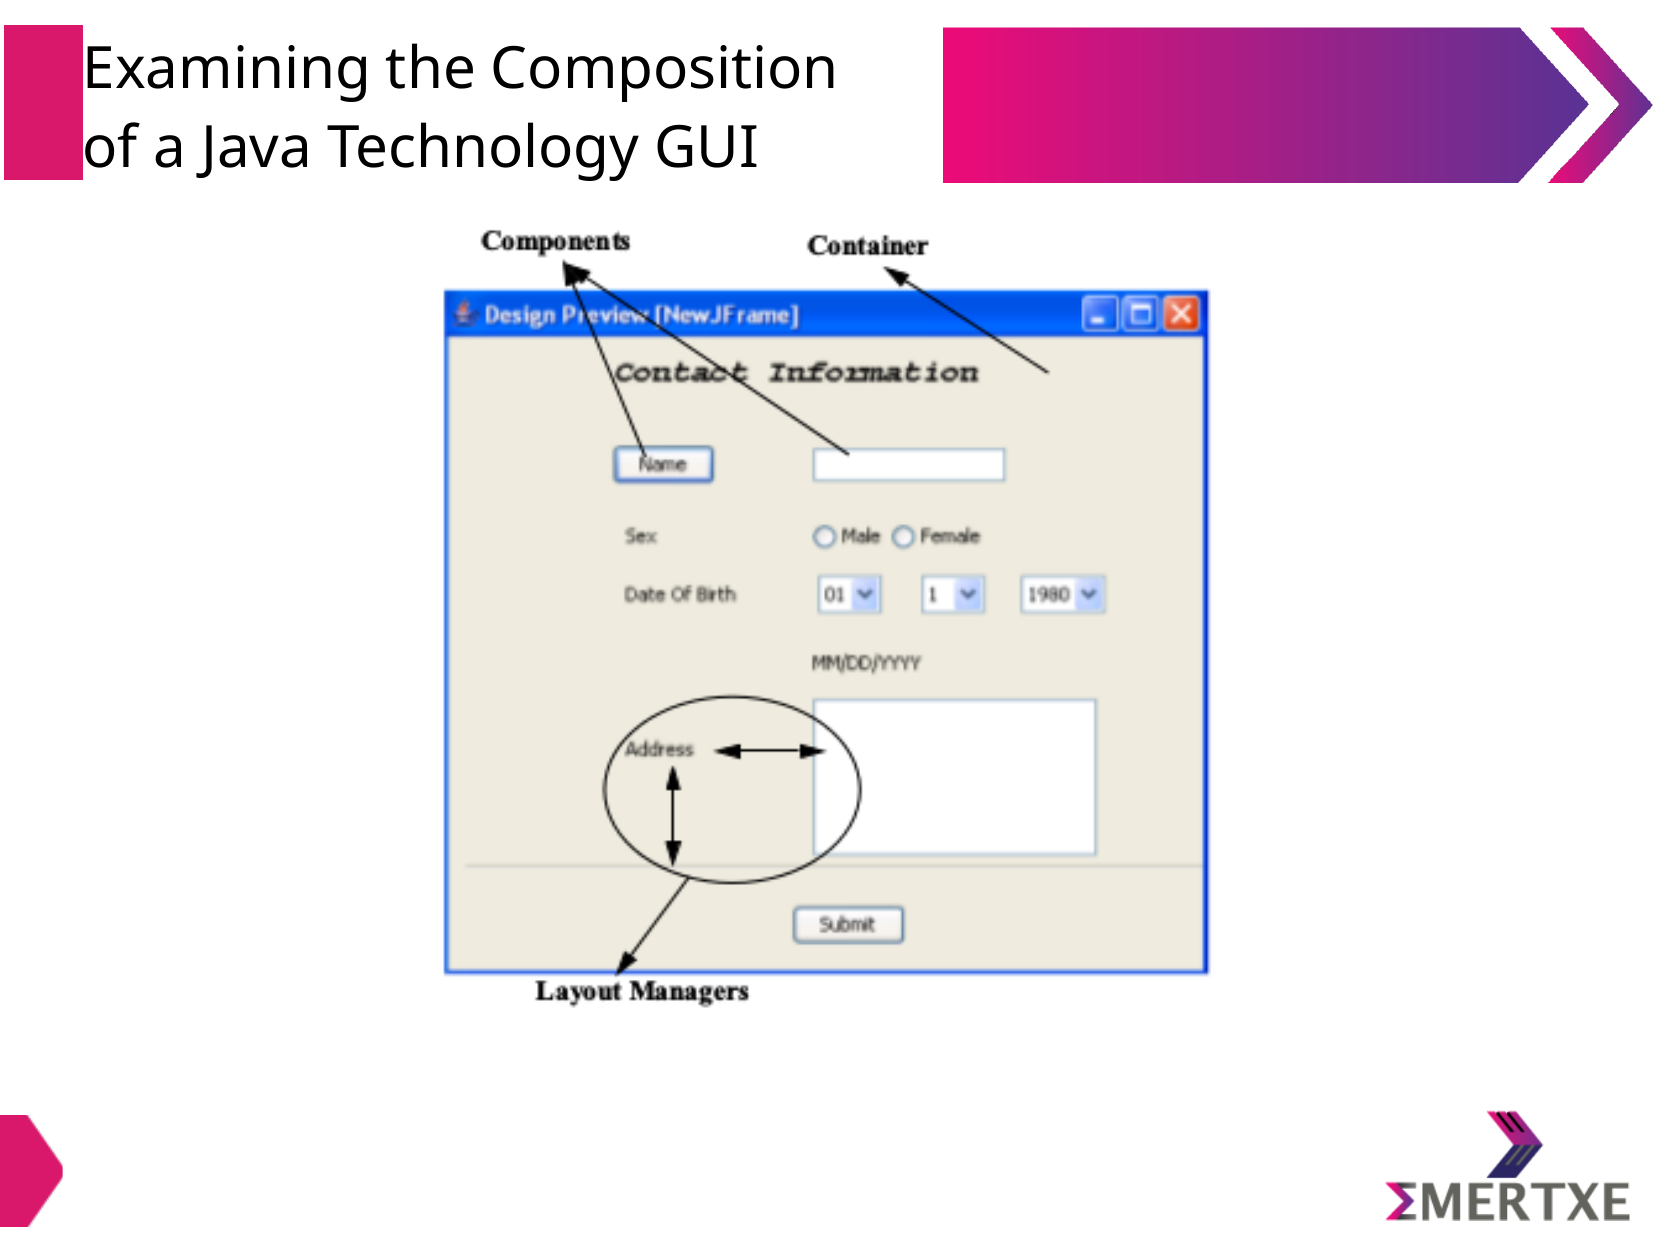

# Examining the Composition of a Java Technology GUI